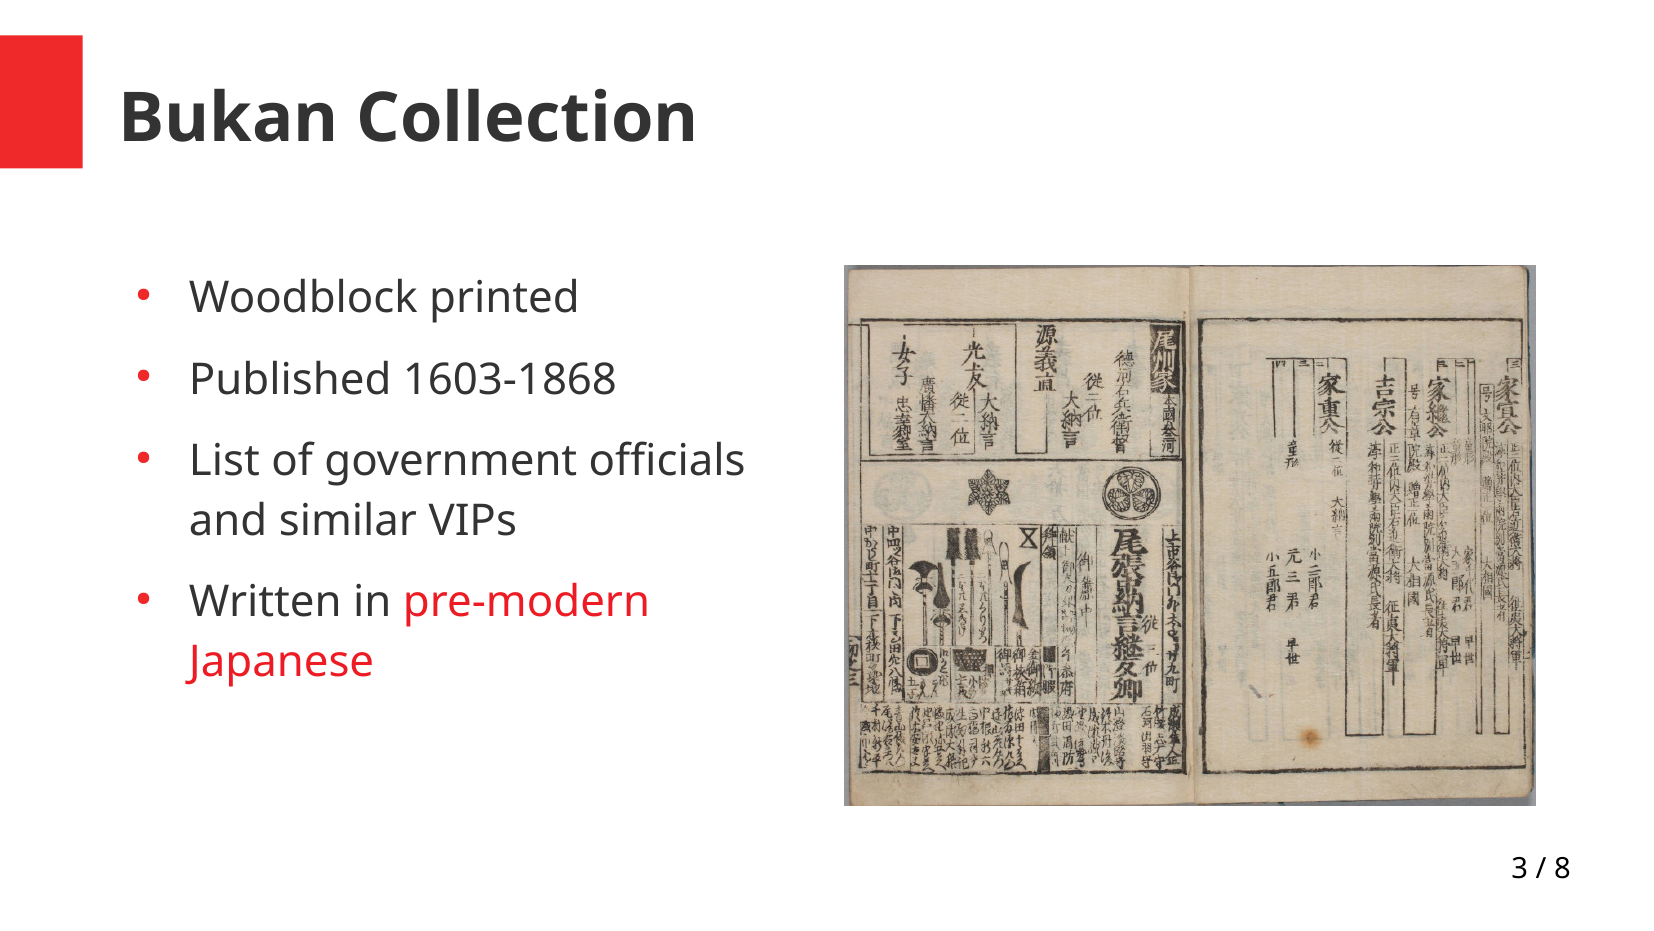

# Bukan Collection
Woodblock printed
Published 1603-1868
List of government officials and similar VIPs
Written in pre-modern Japanese
3